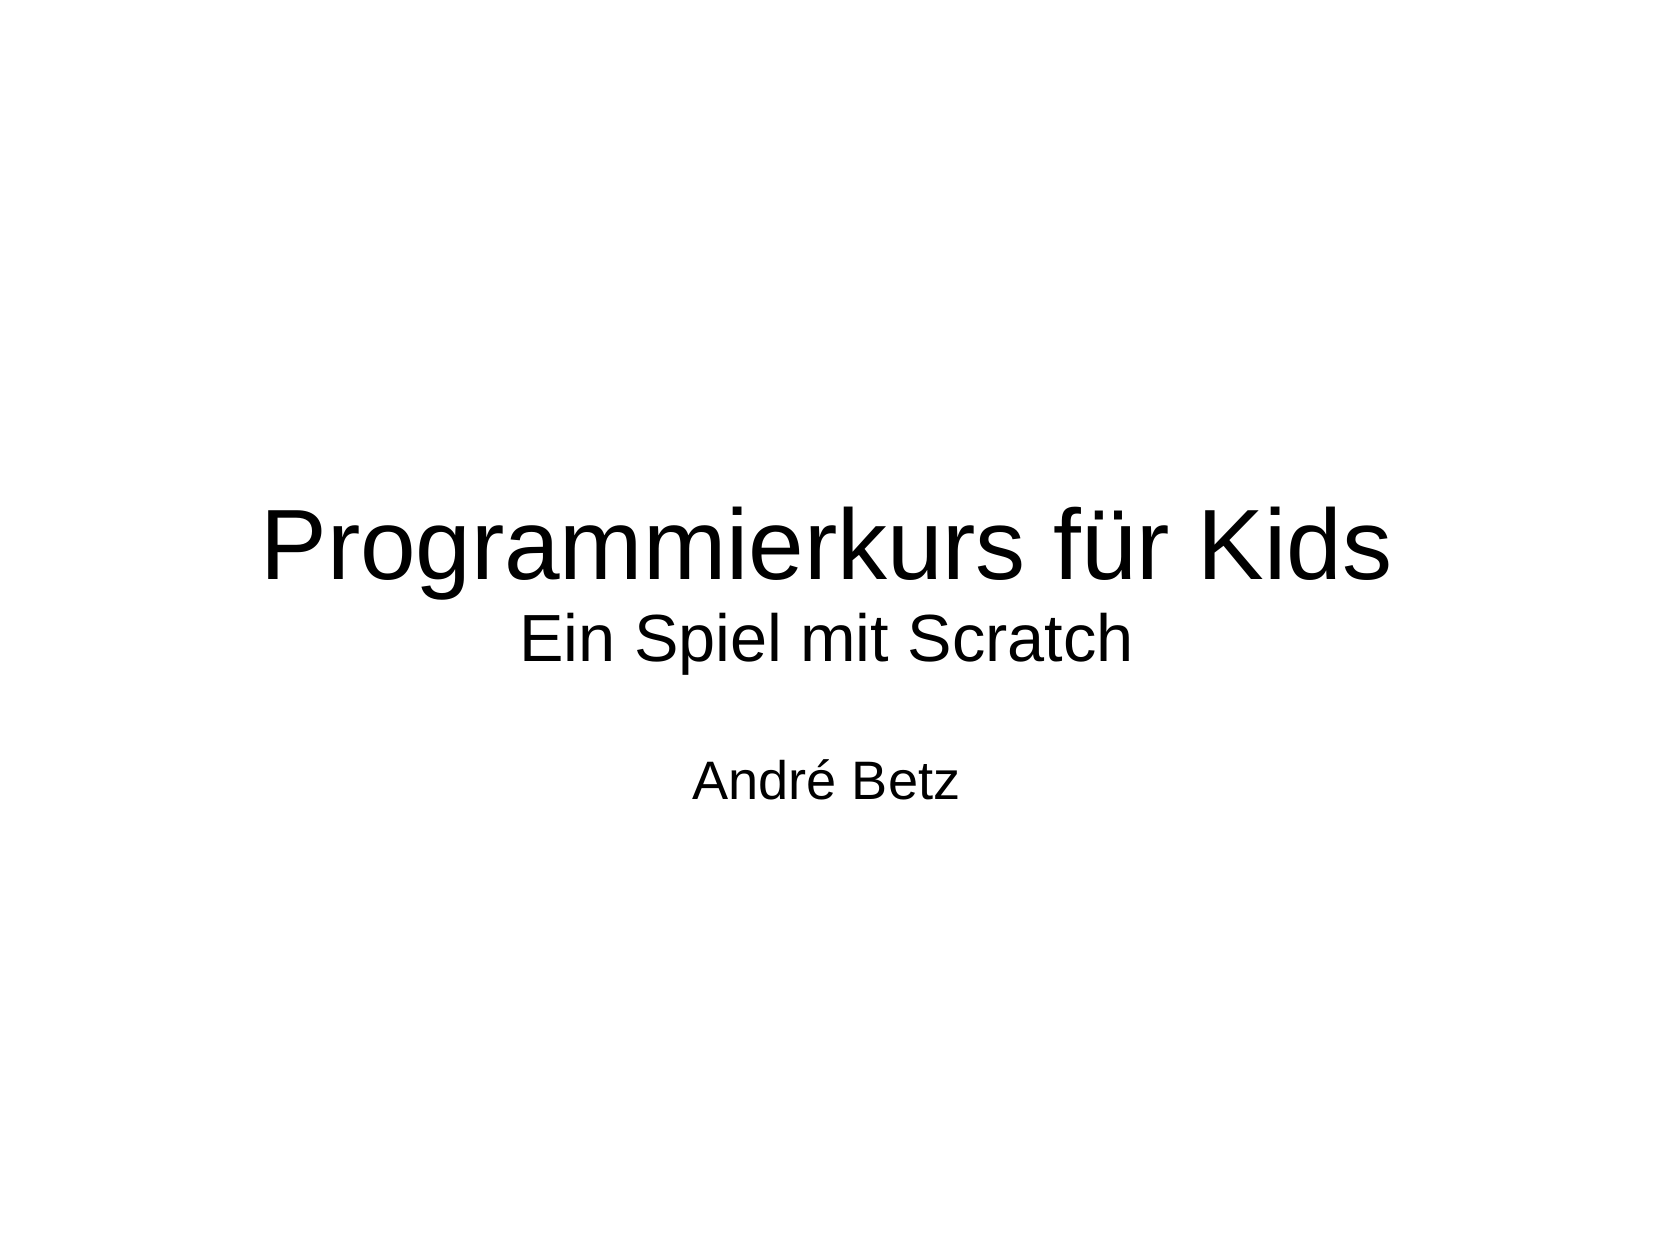

# Programmierkurs für Kids
Ein Spiel mit Scratch
André Betz